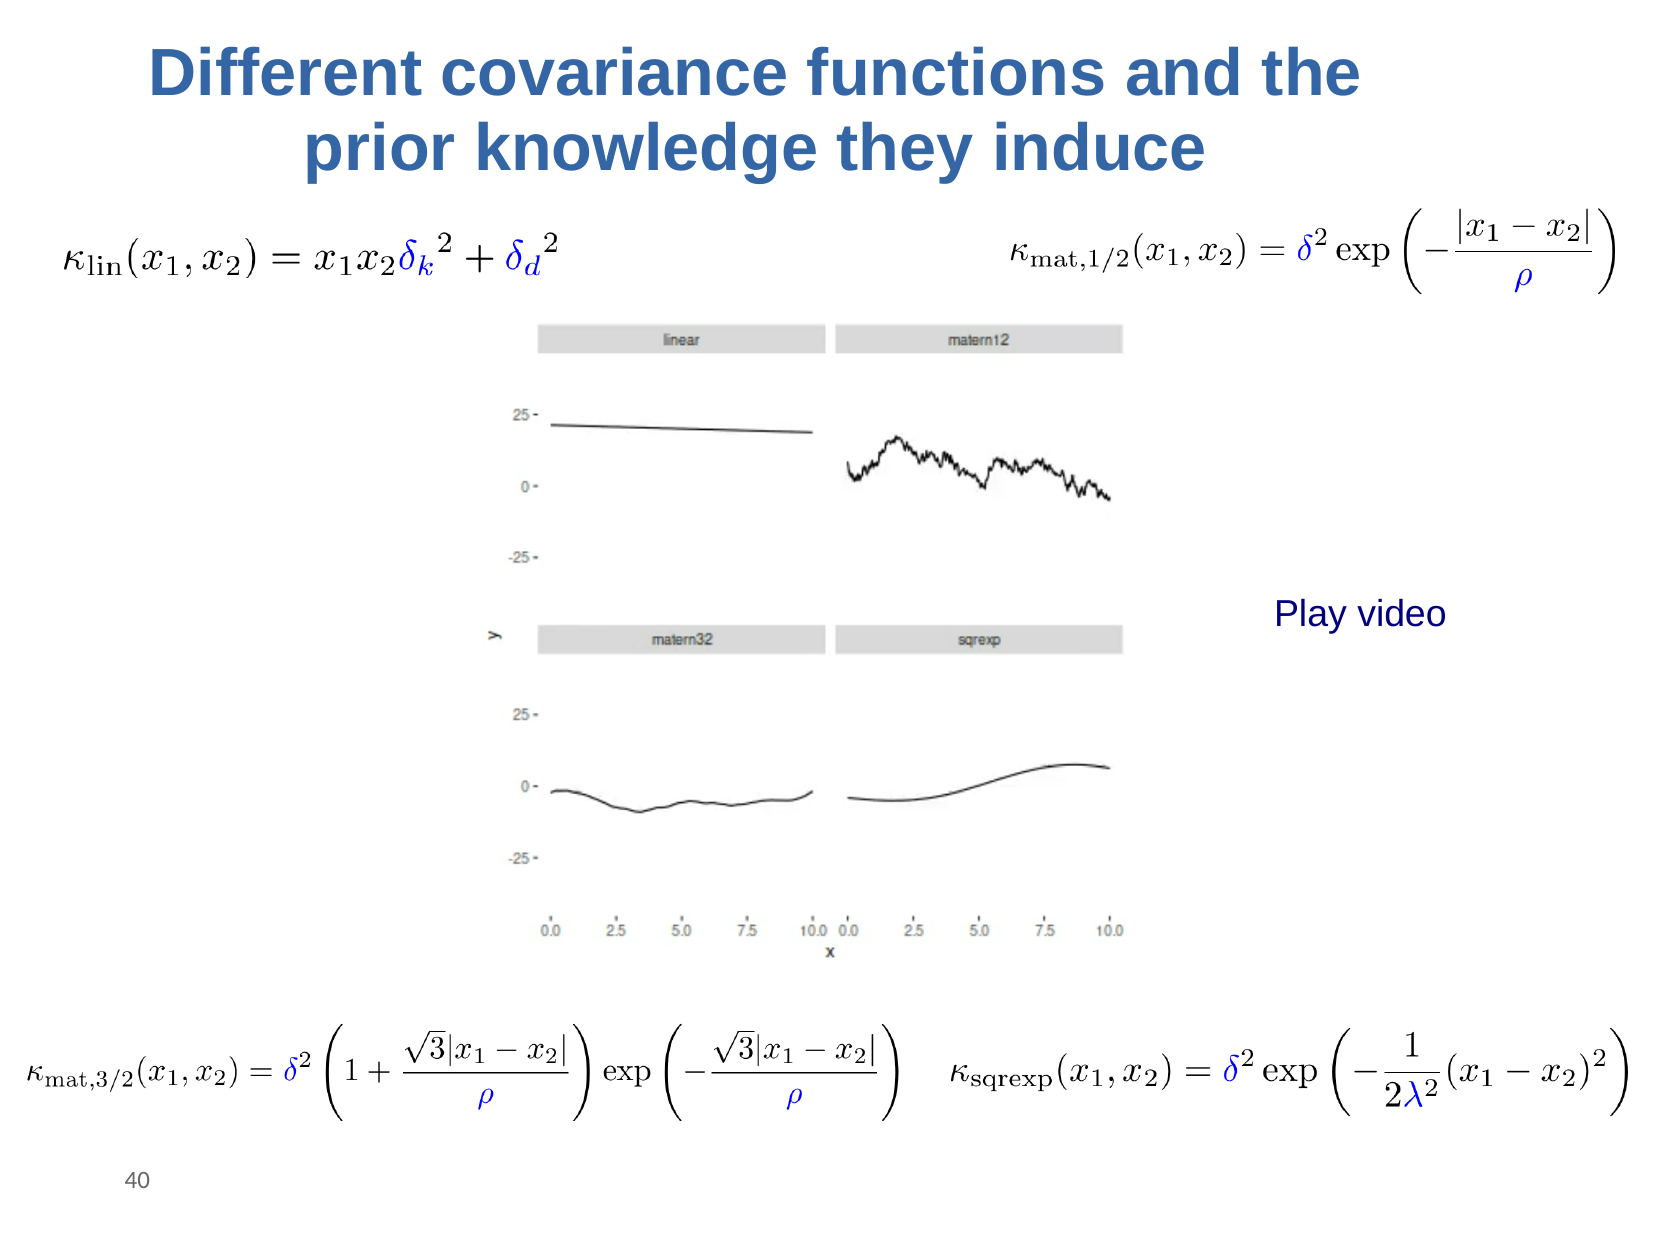

# Different covariance functions and the prior knowledge they induce
Play video
40